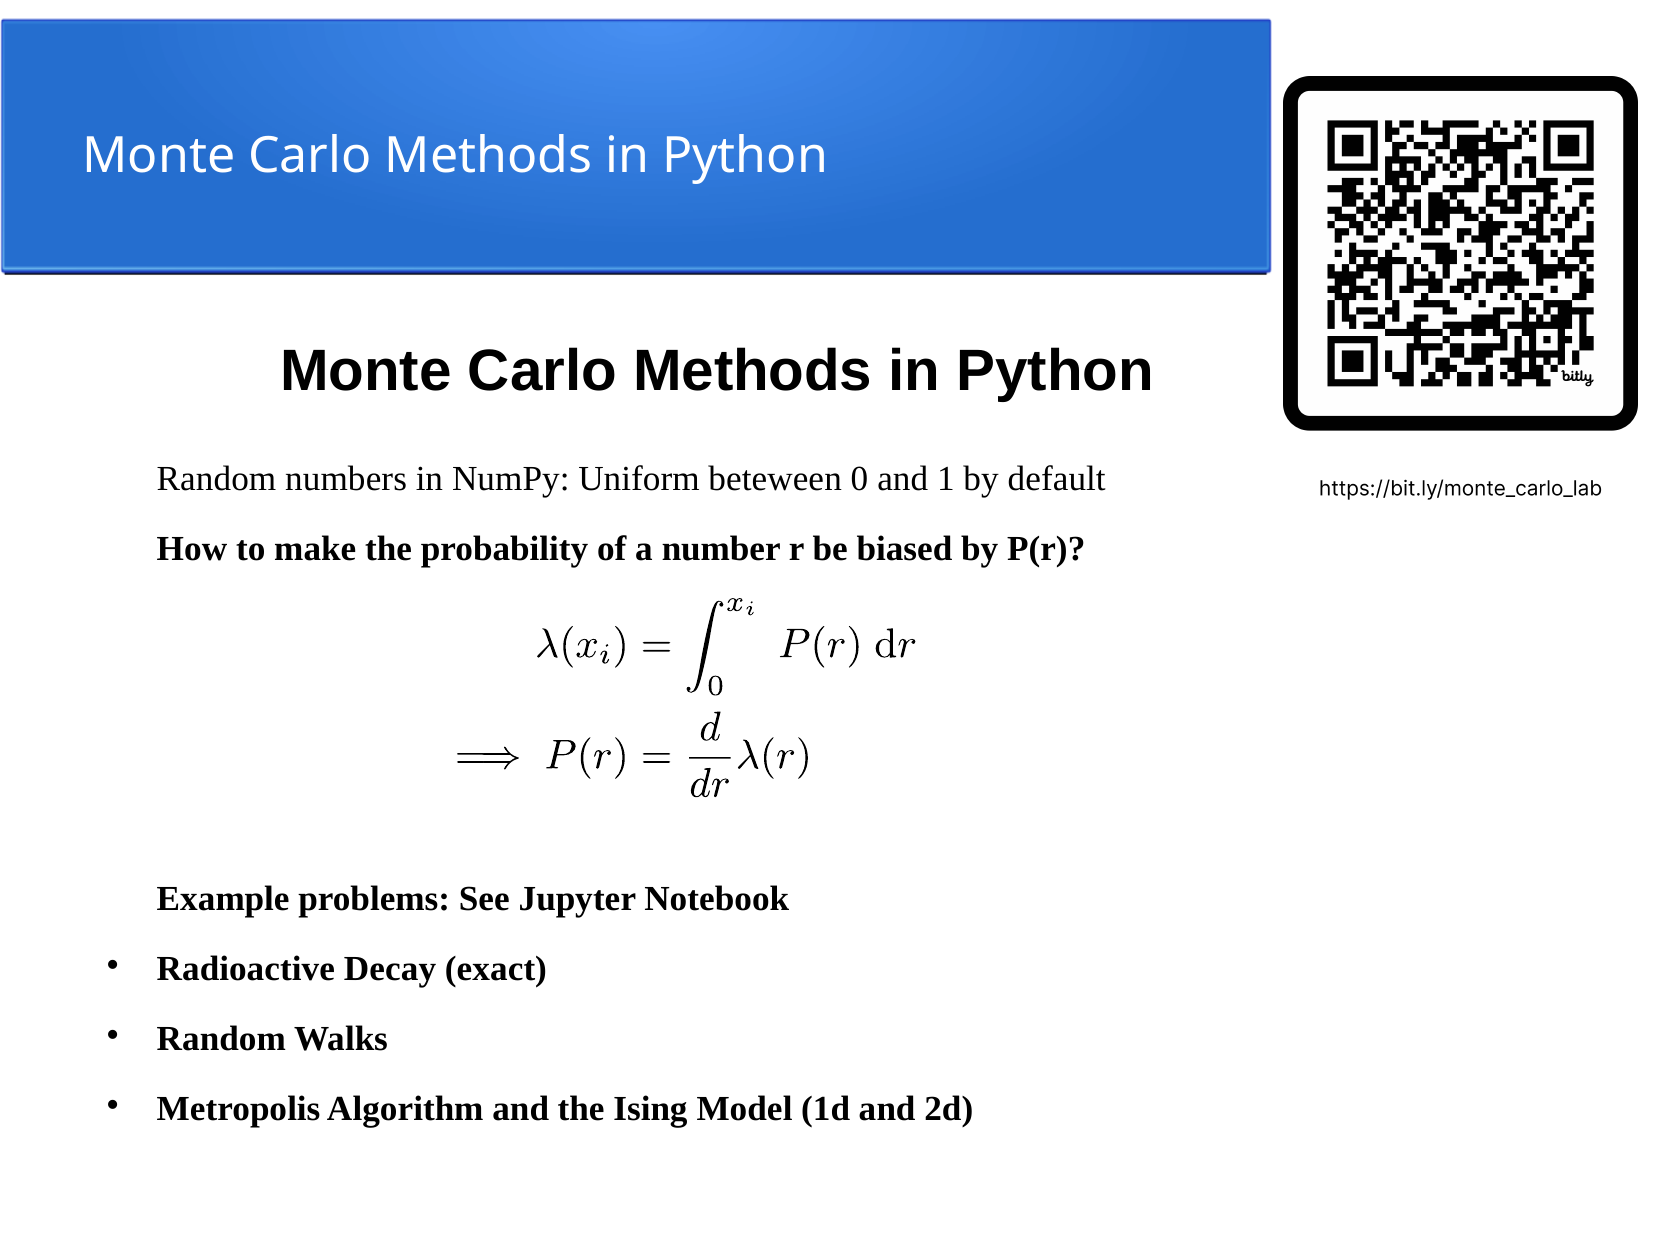

Monte Carlo Methods in Python
Monte Carlo Methods in Python
Random numbers in NumPy: Uniform beteween 0 and 1 by default
How to make the probability of a number r be biased by P(r)?
Example problems: See Jupyter Notebook
Radioactive Decay (exact)
Random Walks
Metropolis Algorithm and the Ising Model (1d and 2d)